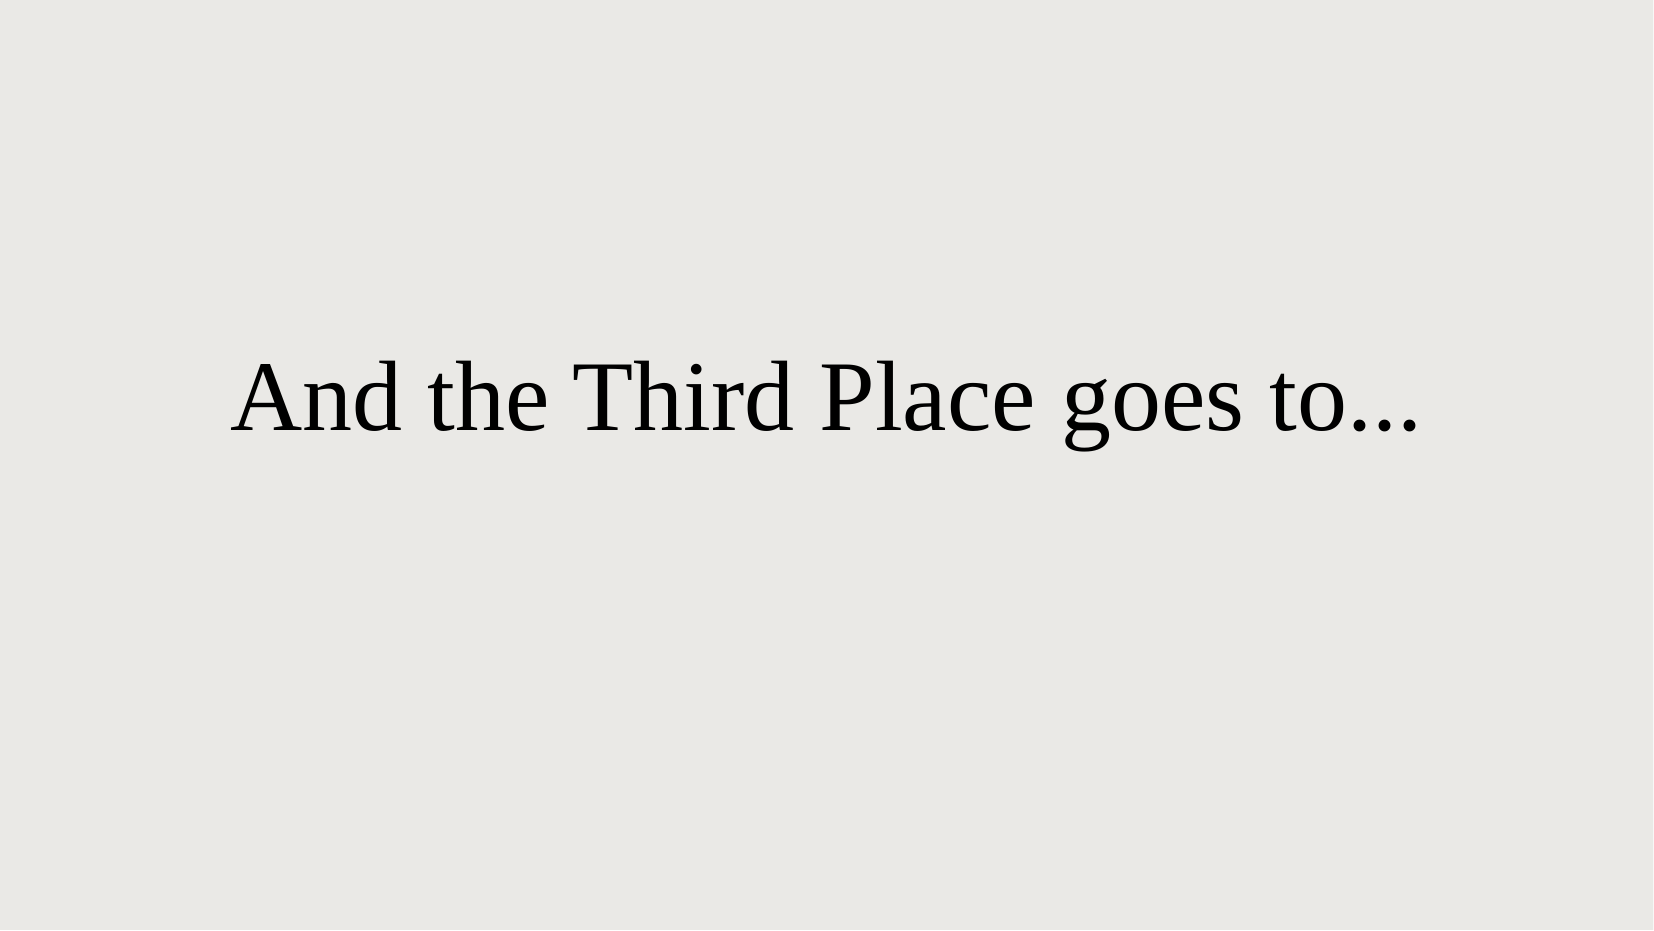

# And the Third Place goes to...